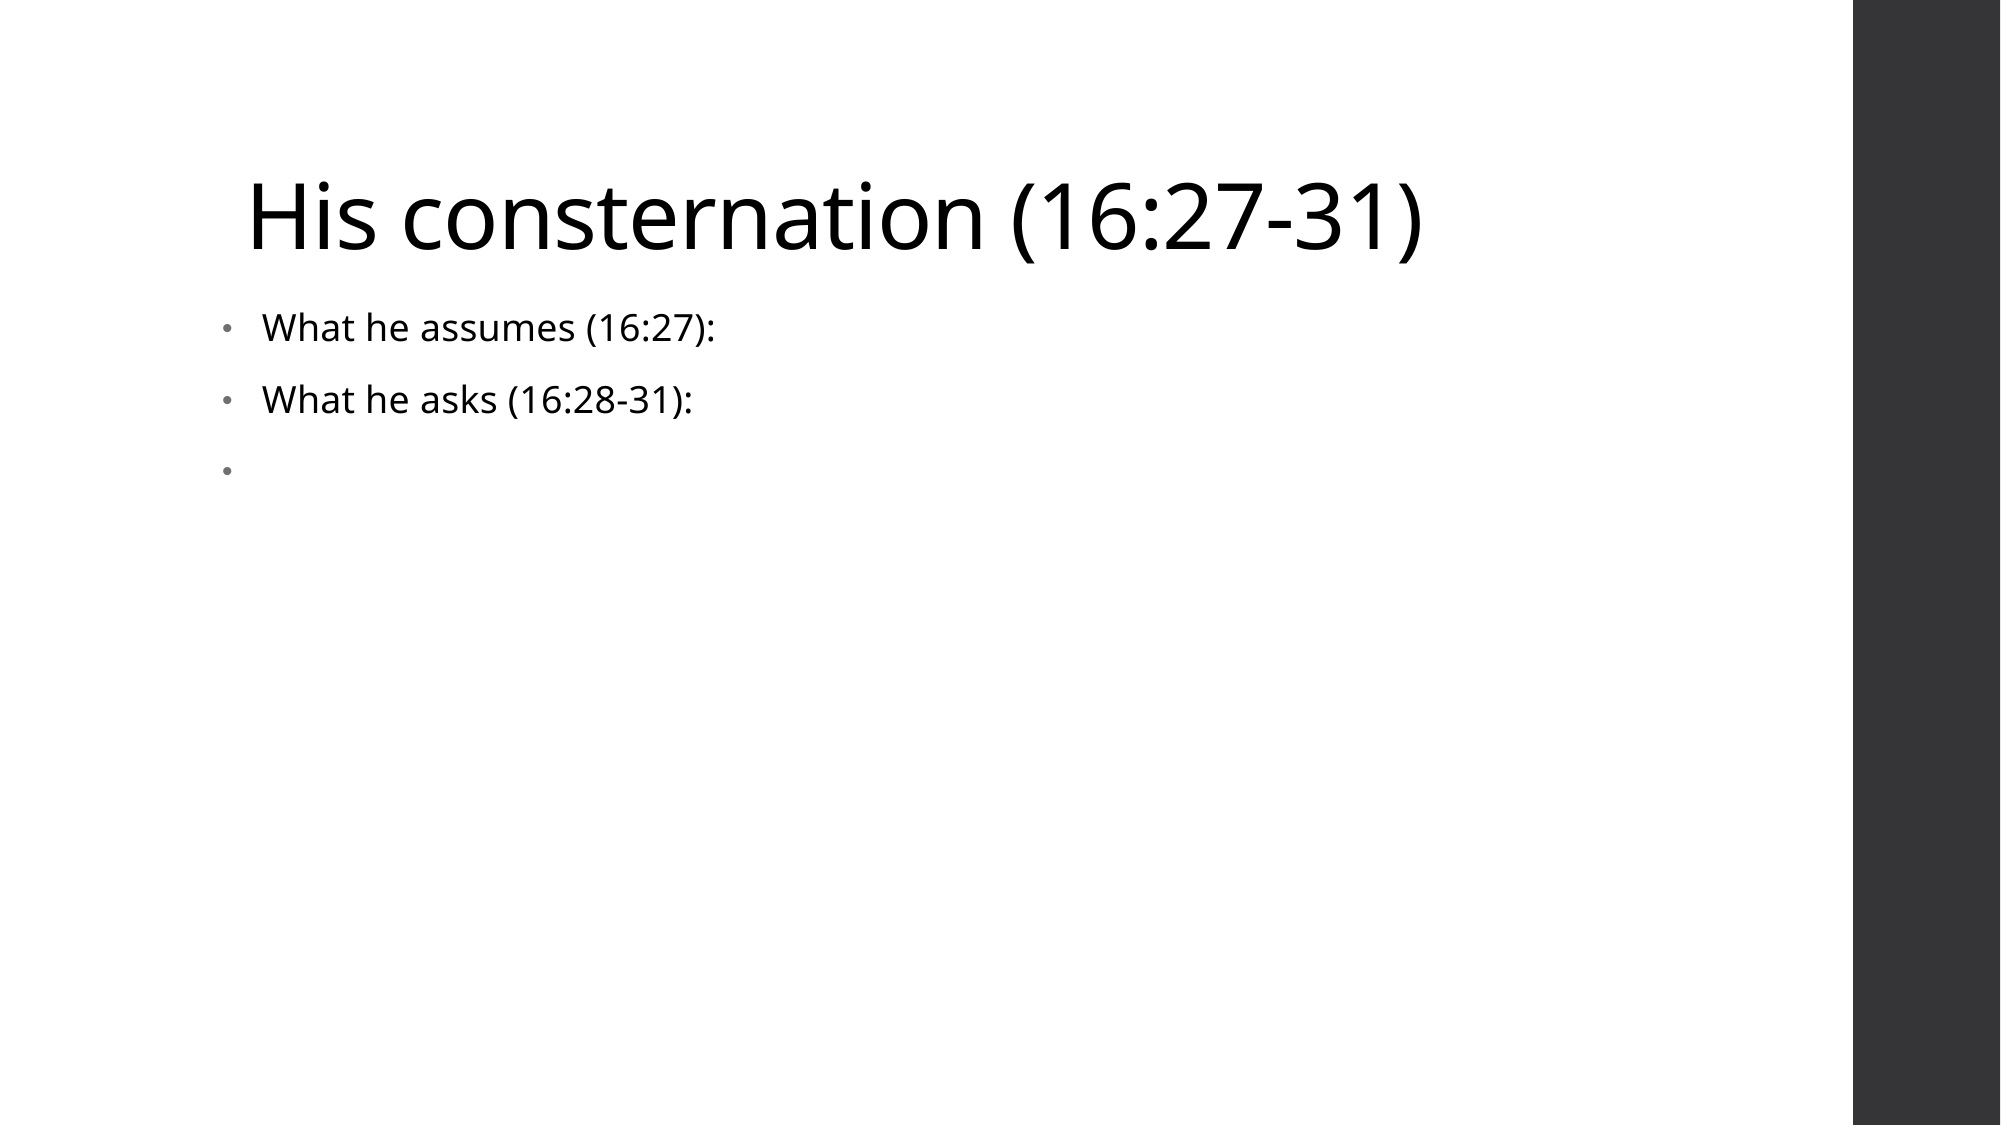

# His consternation (16:27-31)
 What he assumes (16:27):
 What he asks (16:28-31):